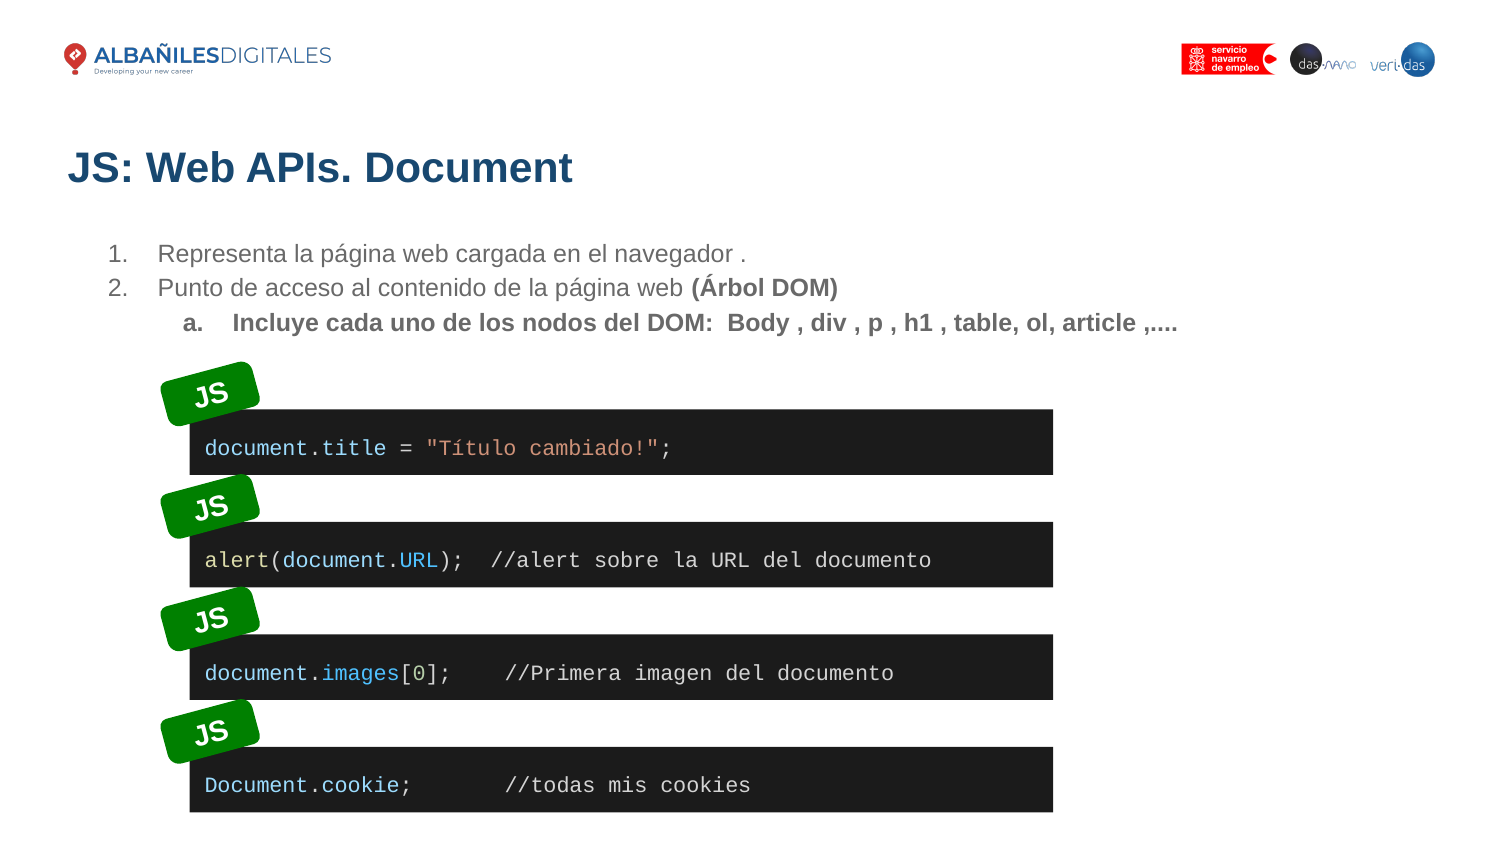

JS: Web APIs. Document
Representa la página web cargada en el navegador .
Punto de acceso al contenido de la página web (Árbol DOM)
Incluye cada uno de los nodos del DOM: Body , div , p , h1 , table, ol, article ,....
JS
document.title = "Título cambiado!";
JS
alert(document.URL); //alert sobre la URL del documento
JS
document.images[0]; 	//Primera imagen del documento
JS
Document.cookie; 		//todas mis cookies